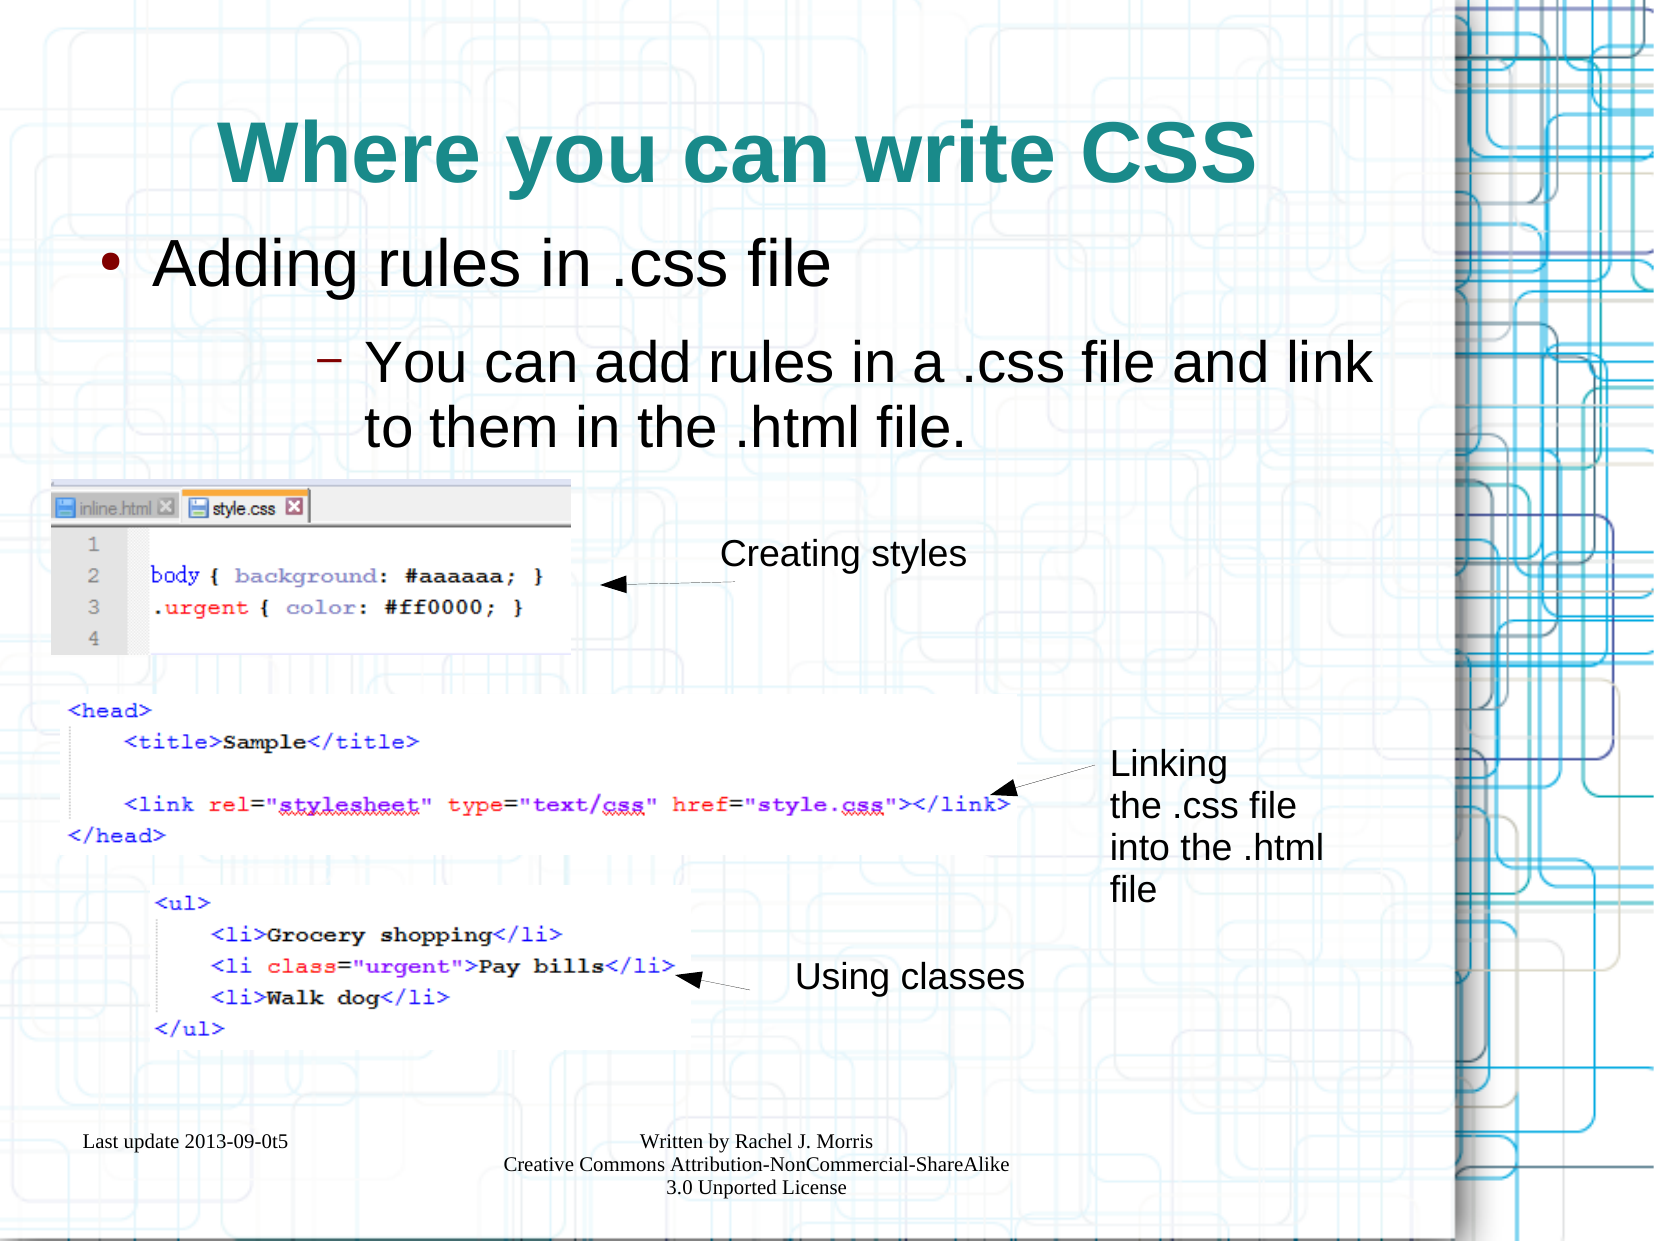

# Where you can write CSS
Adding rules in .css file
You can add rules in a .css file and link to them in the .html file.
Creating styles
Linking the .css file into the .html file
Using classes